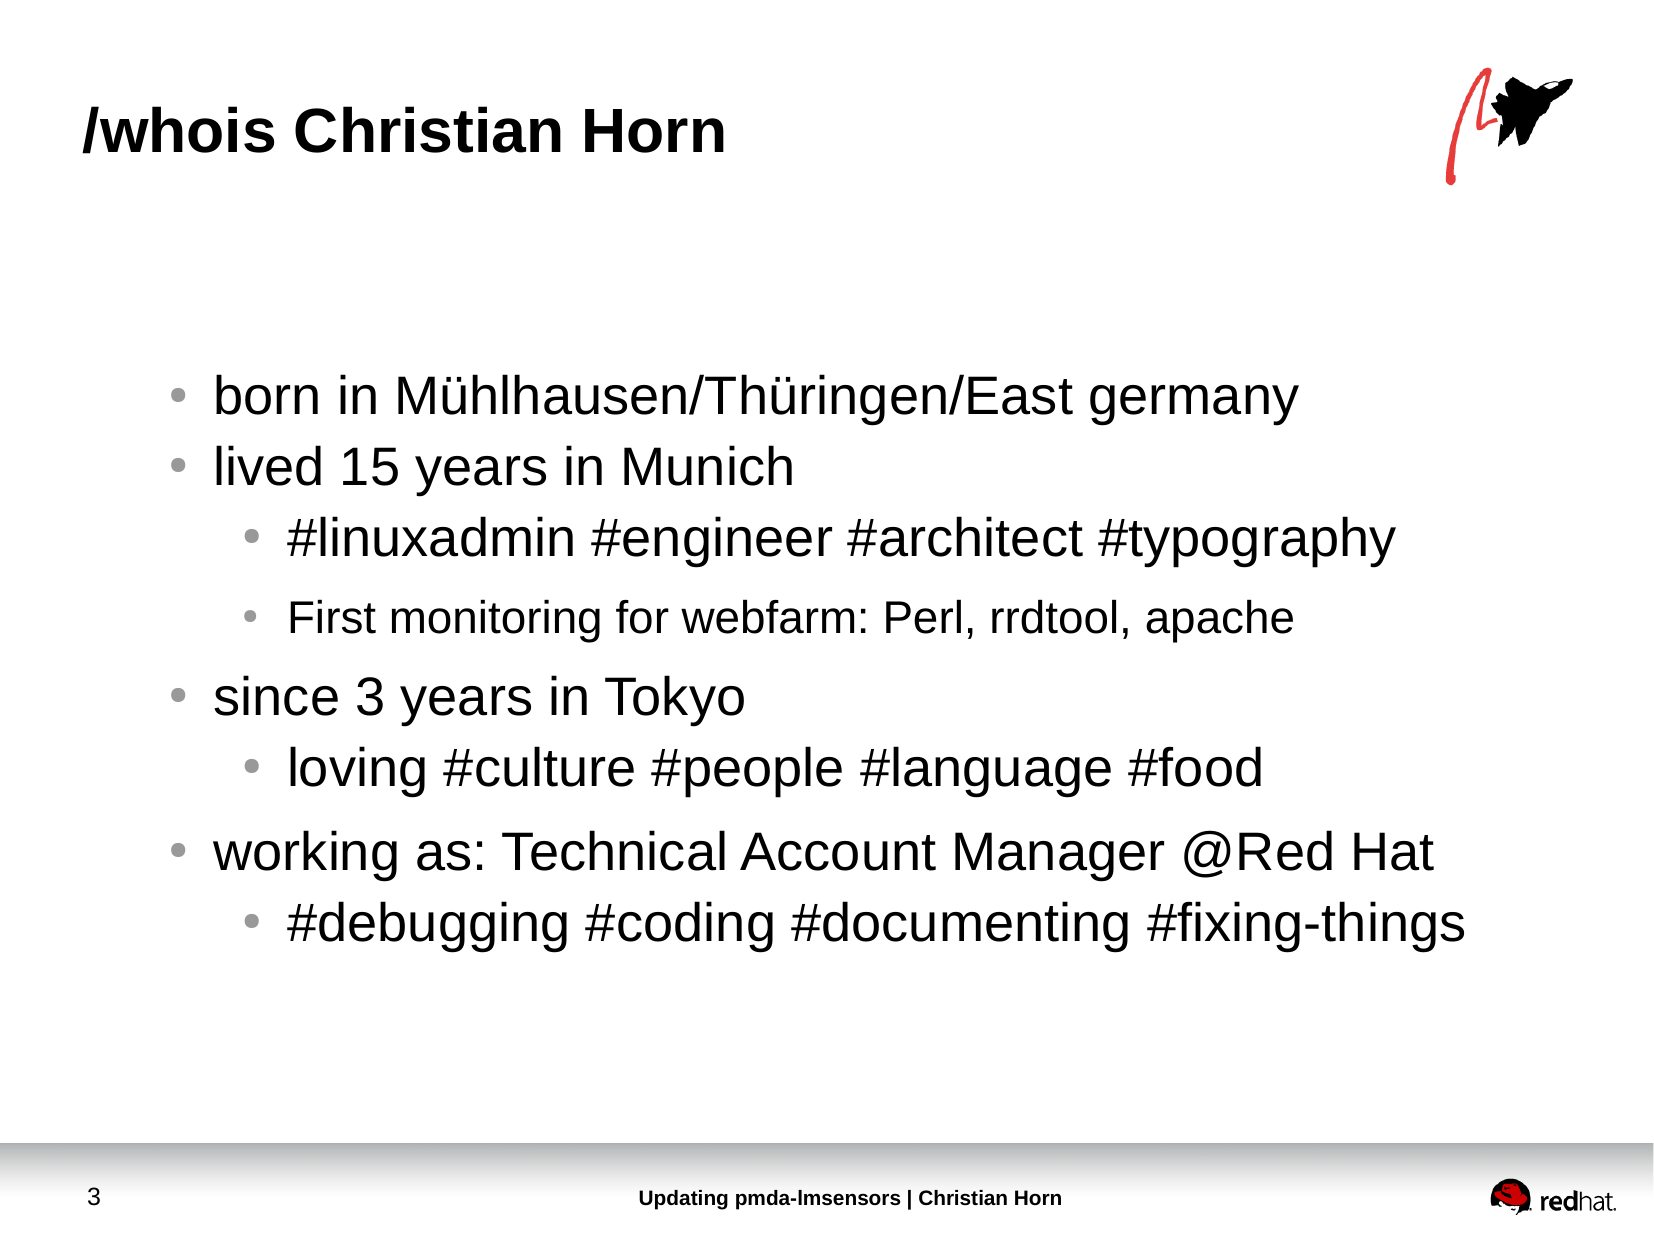

# /whois Christian Horn
born in Mühlhausen/Thüringen/East germany
lived 15 years in Munich
#linuxadmin #engineer #architect #typography
First monitoring for webfarm: Perl, rrdtool, apache
since 3 years in Tokyo
loving #culture #people #language #food
working as: Technical Account Manager @Red Hat
#debugging #coding #documenting #fixing-things